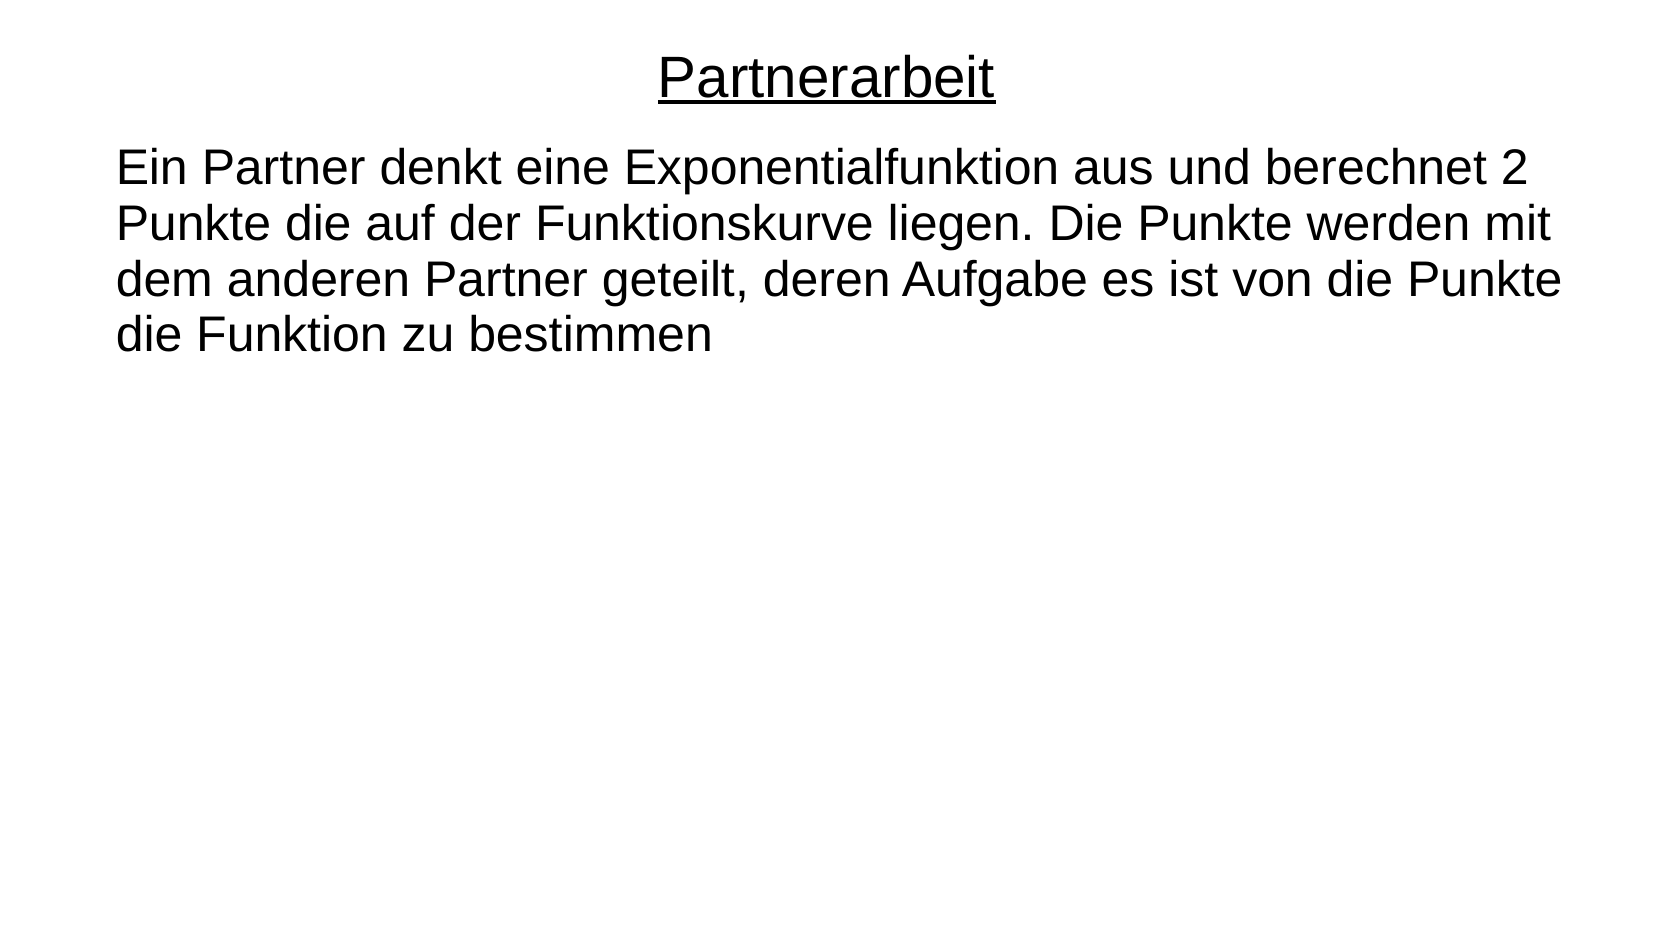

# Partnerarbeit
Ein Partner denkt eine Exponentialfunktion aus und berechnet 2 Punkte die auf der Funktionskurve liegen. Die Punkte werden mit dem anderen Partner geteilt, deren Aufgabe es ist von die Punkte die Funktion zu bestimmen